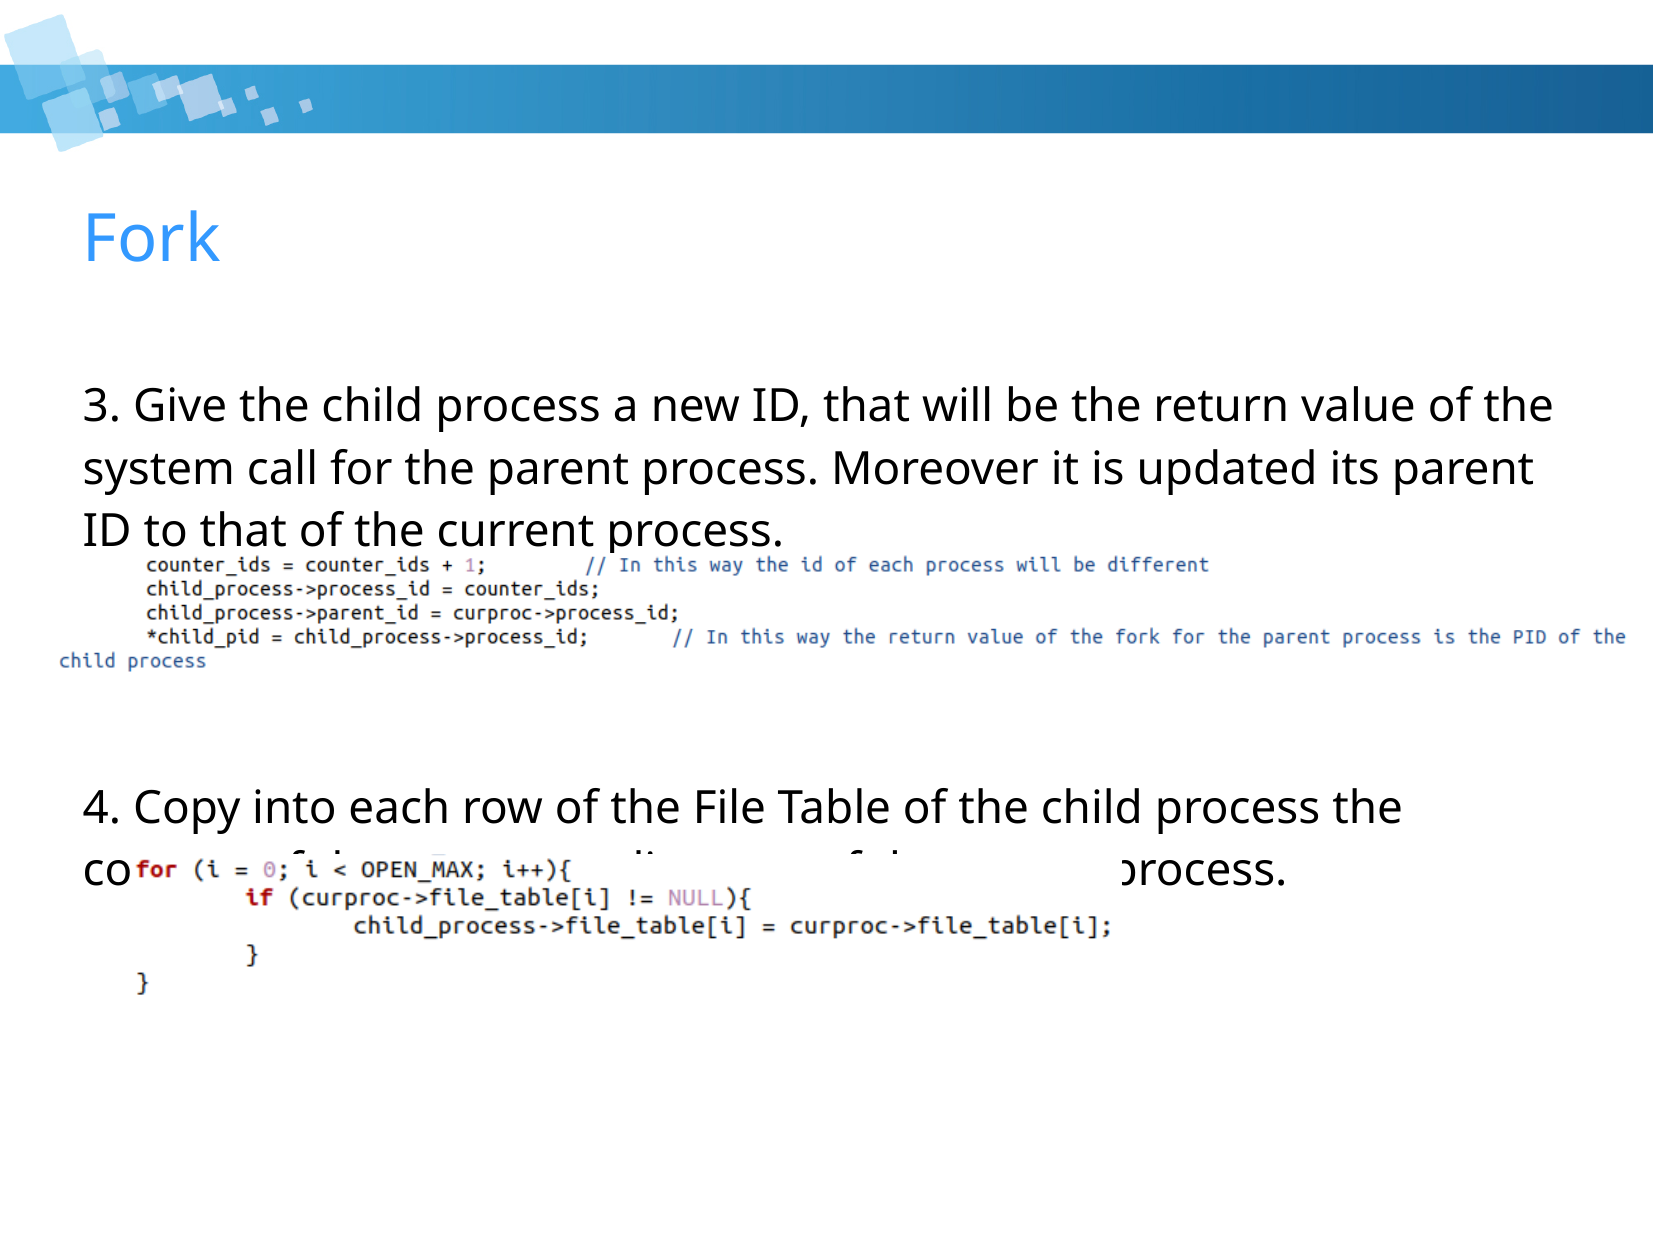

# Fork
3. Give the child process a new ID, that will be the return value of the system call for the parent process. Moreover it is updated its parent ID to that of the current process.
4. Copy into each row of the File Table of the child process the content of the corresponding row of the parent process.